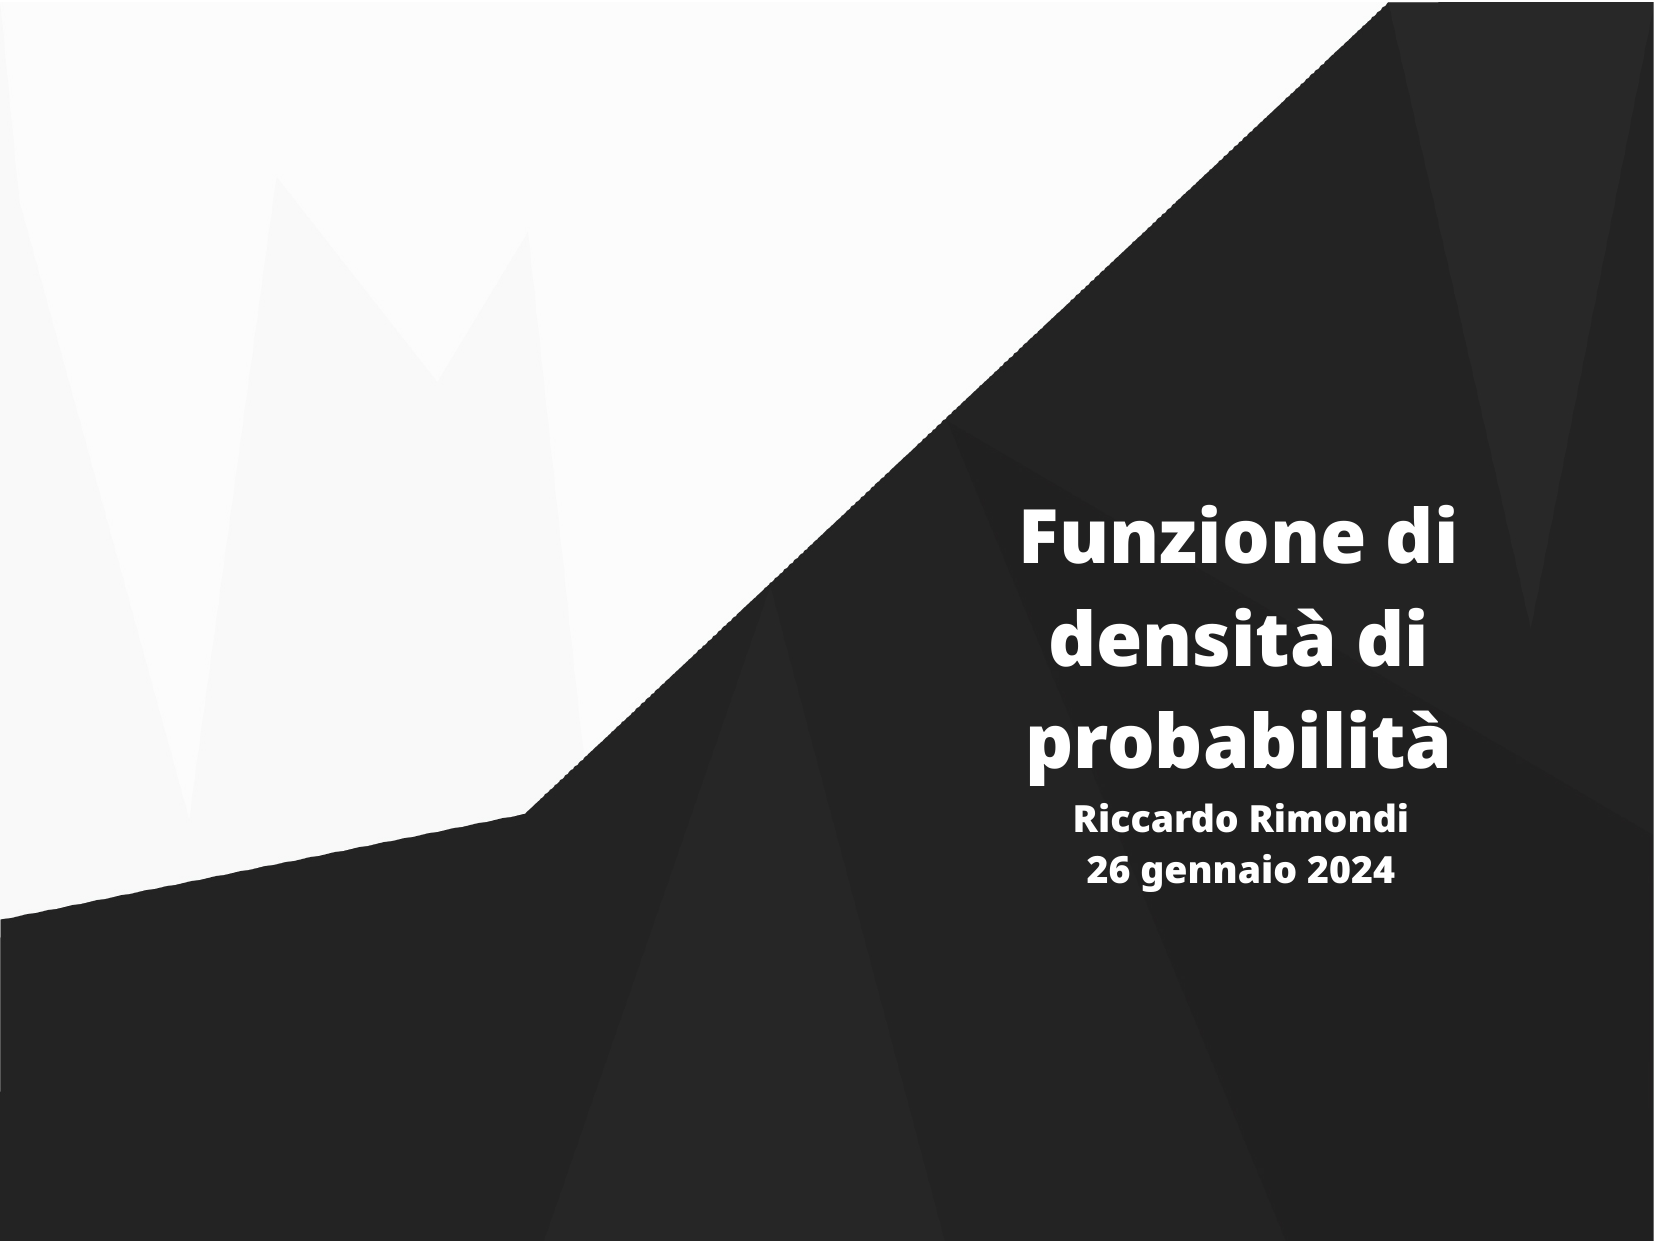

# Funzione di densità di probabilità
Riccardo Rimondi
26 gennaio 2024